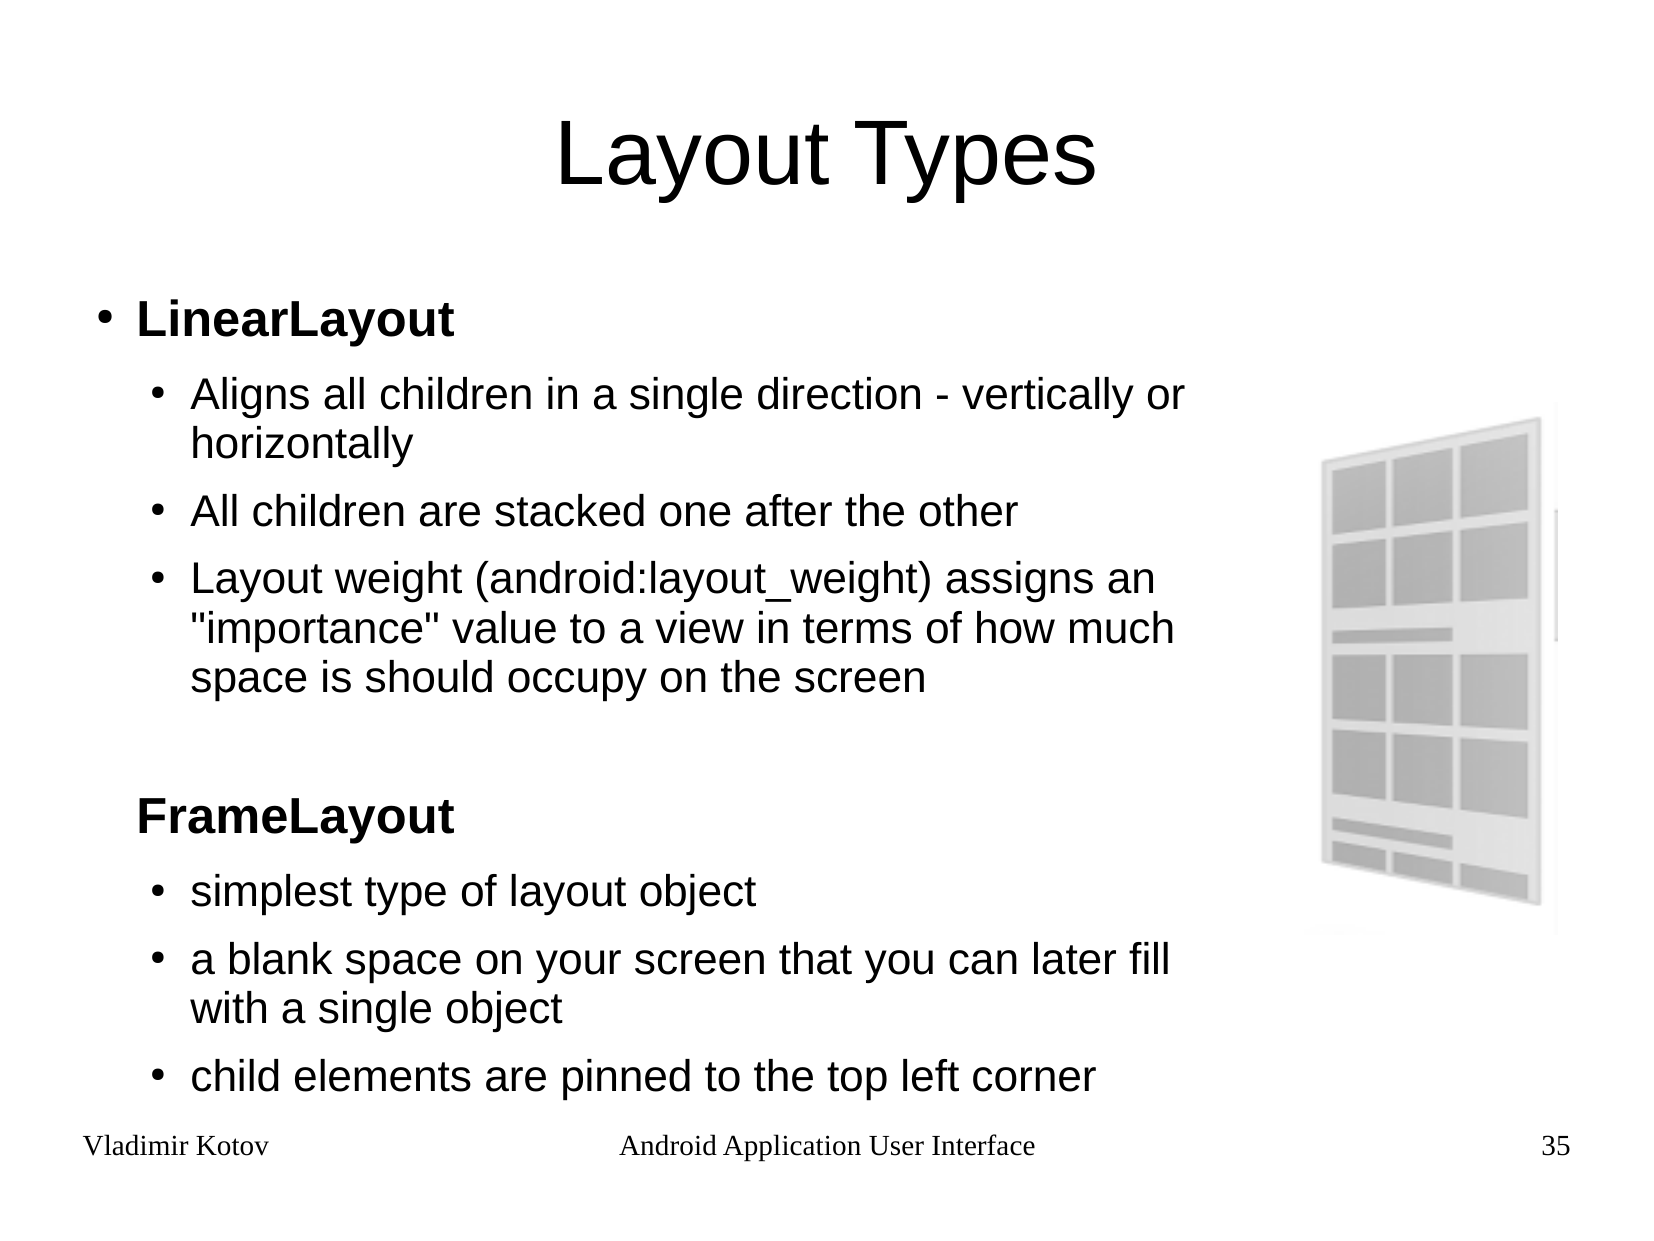

# Layout Types
LinearLayout
Aligns all children in a single direction - vertically or horizontally
All children are stacked one after the other
Layout weight (android:layout_weight) assigns an "importance" value to a view in terms of how much space is should occupy on the screen
FrameLayout
simplest type of layout object
a blank space on your screen that you can later fill with a single object
child elements are pinned to the top left corner
Vladimir Kotov
Android Application User Interface
35